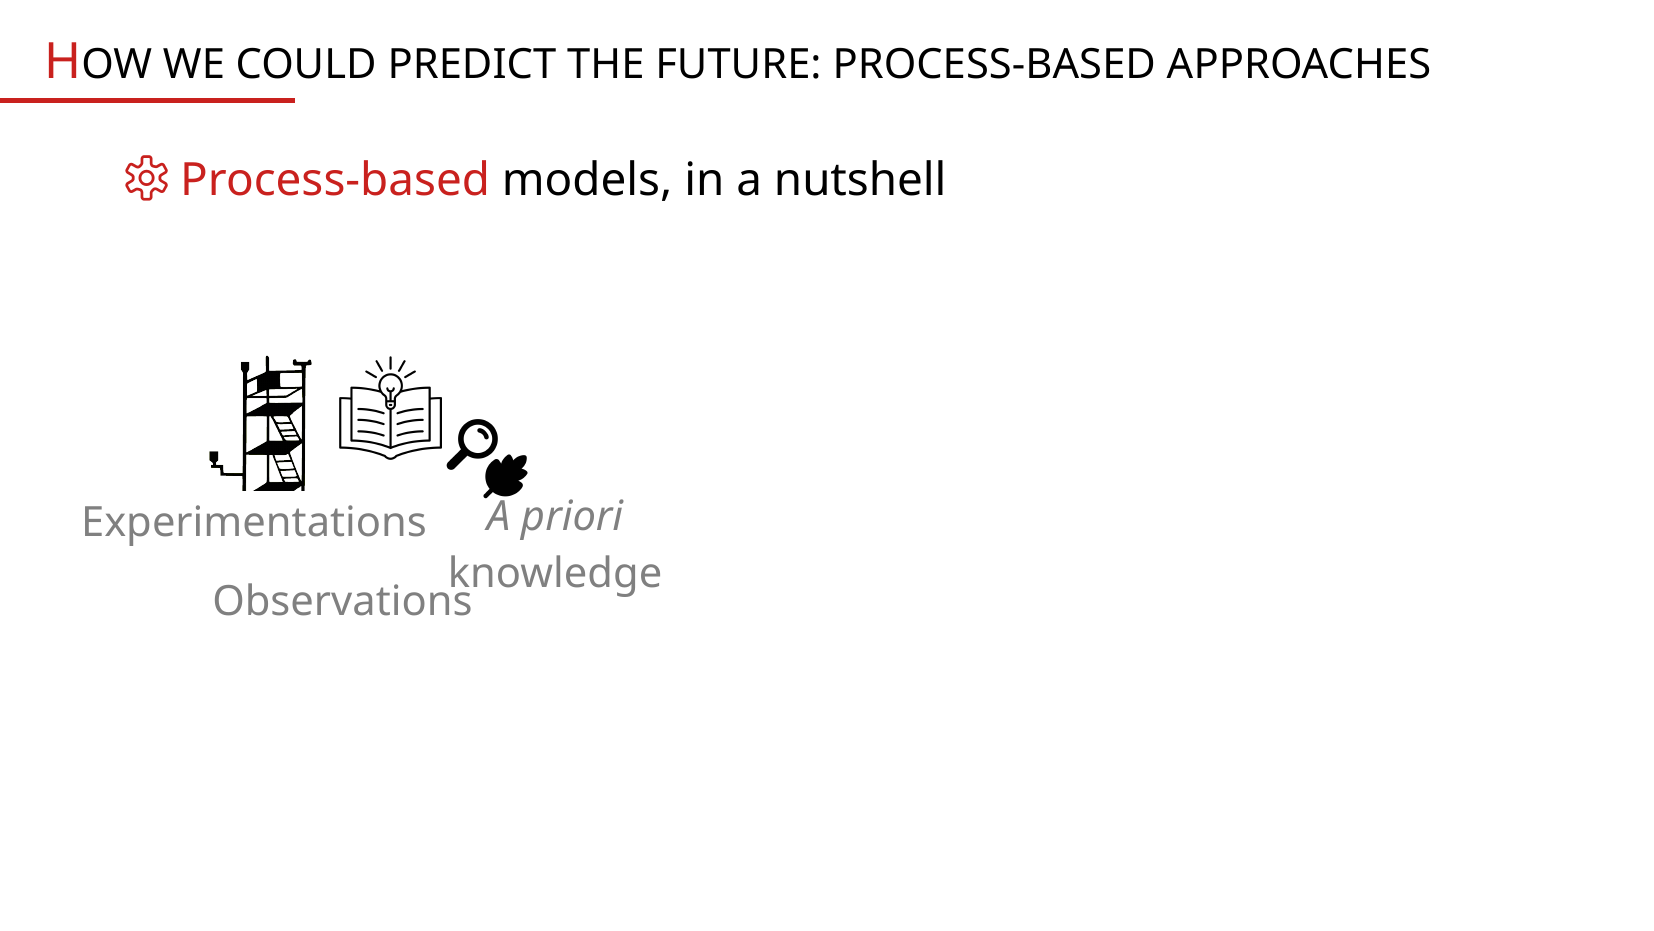

HOW WE COULD PREDICT THE FUTURE: PROCESS-BASED APPROACHES
Process-based models, in a nutshell
A priori knowledge
Experimentations
Observations